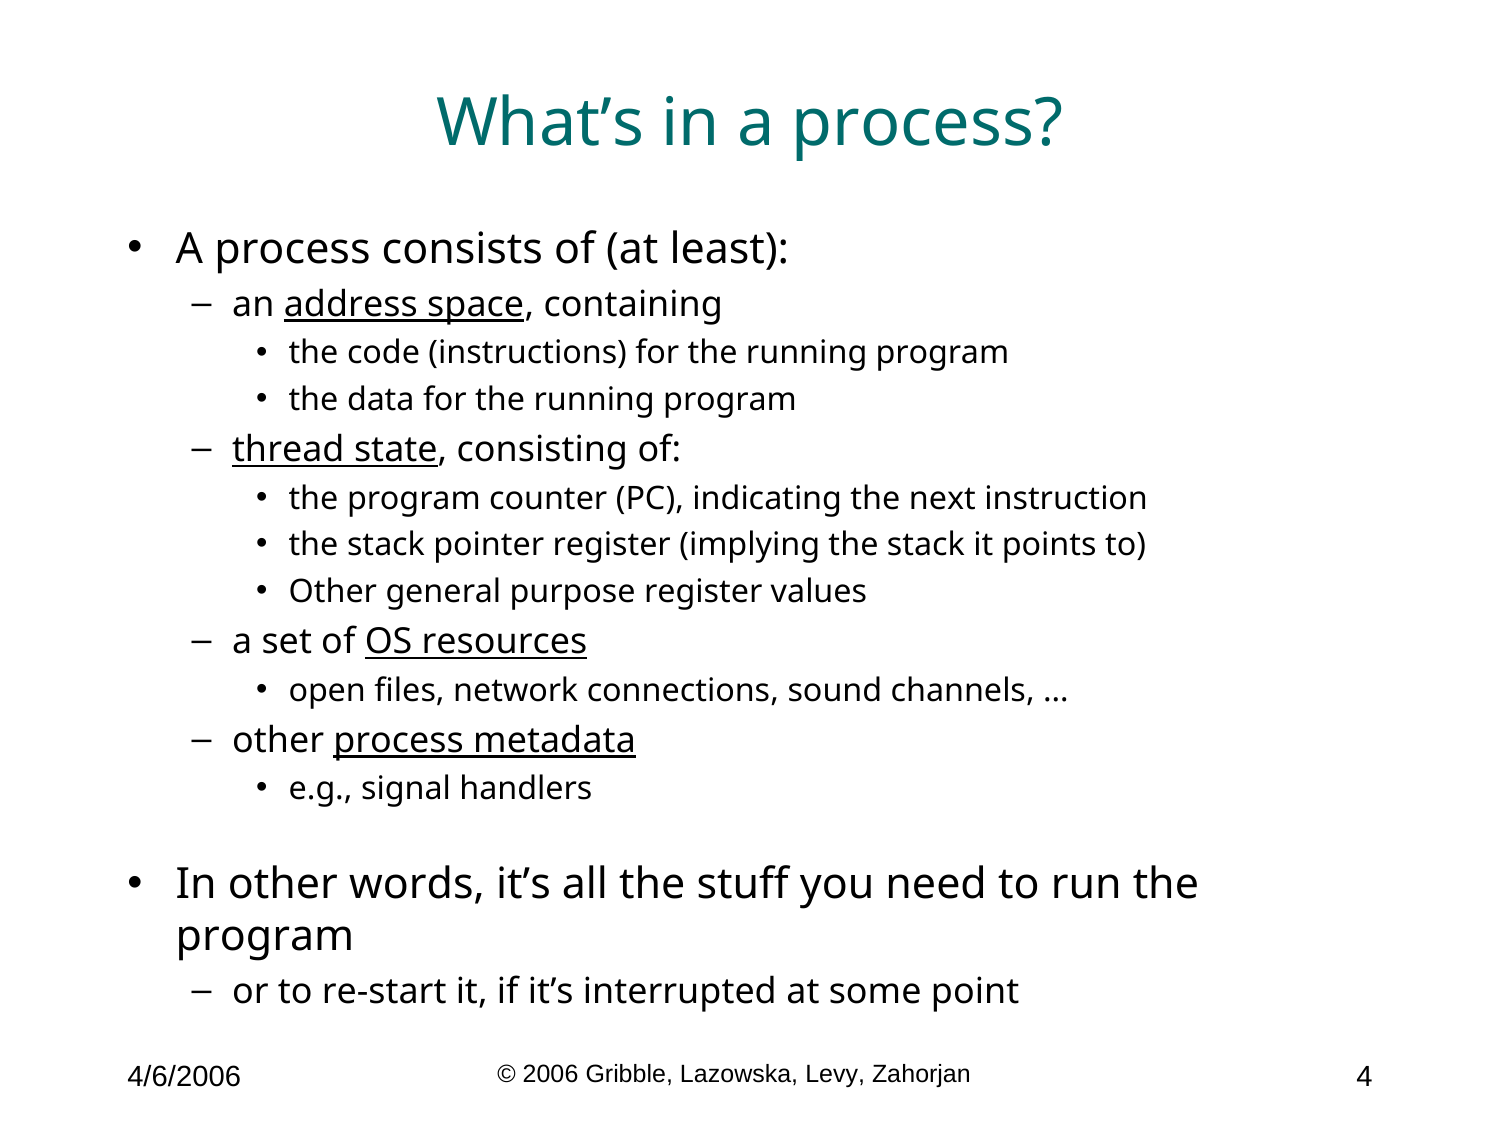

# What’s in a process?
A process consists of (at least):
an address space, containing
the code (instructions) for the running program
the data for the running program
thread state, consisting of:
the program counter (PC), indicating the next instruction
the stack pointer register (implying the stack it points to)
Other general purpose register values
a set of OS resources
open files, network connections, sound channels, …
other process metadata
e.g., signal handlers
In other words, it’s all the stuff you need to run the program
or to re-start it, if it’s interrupted at some point
4